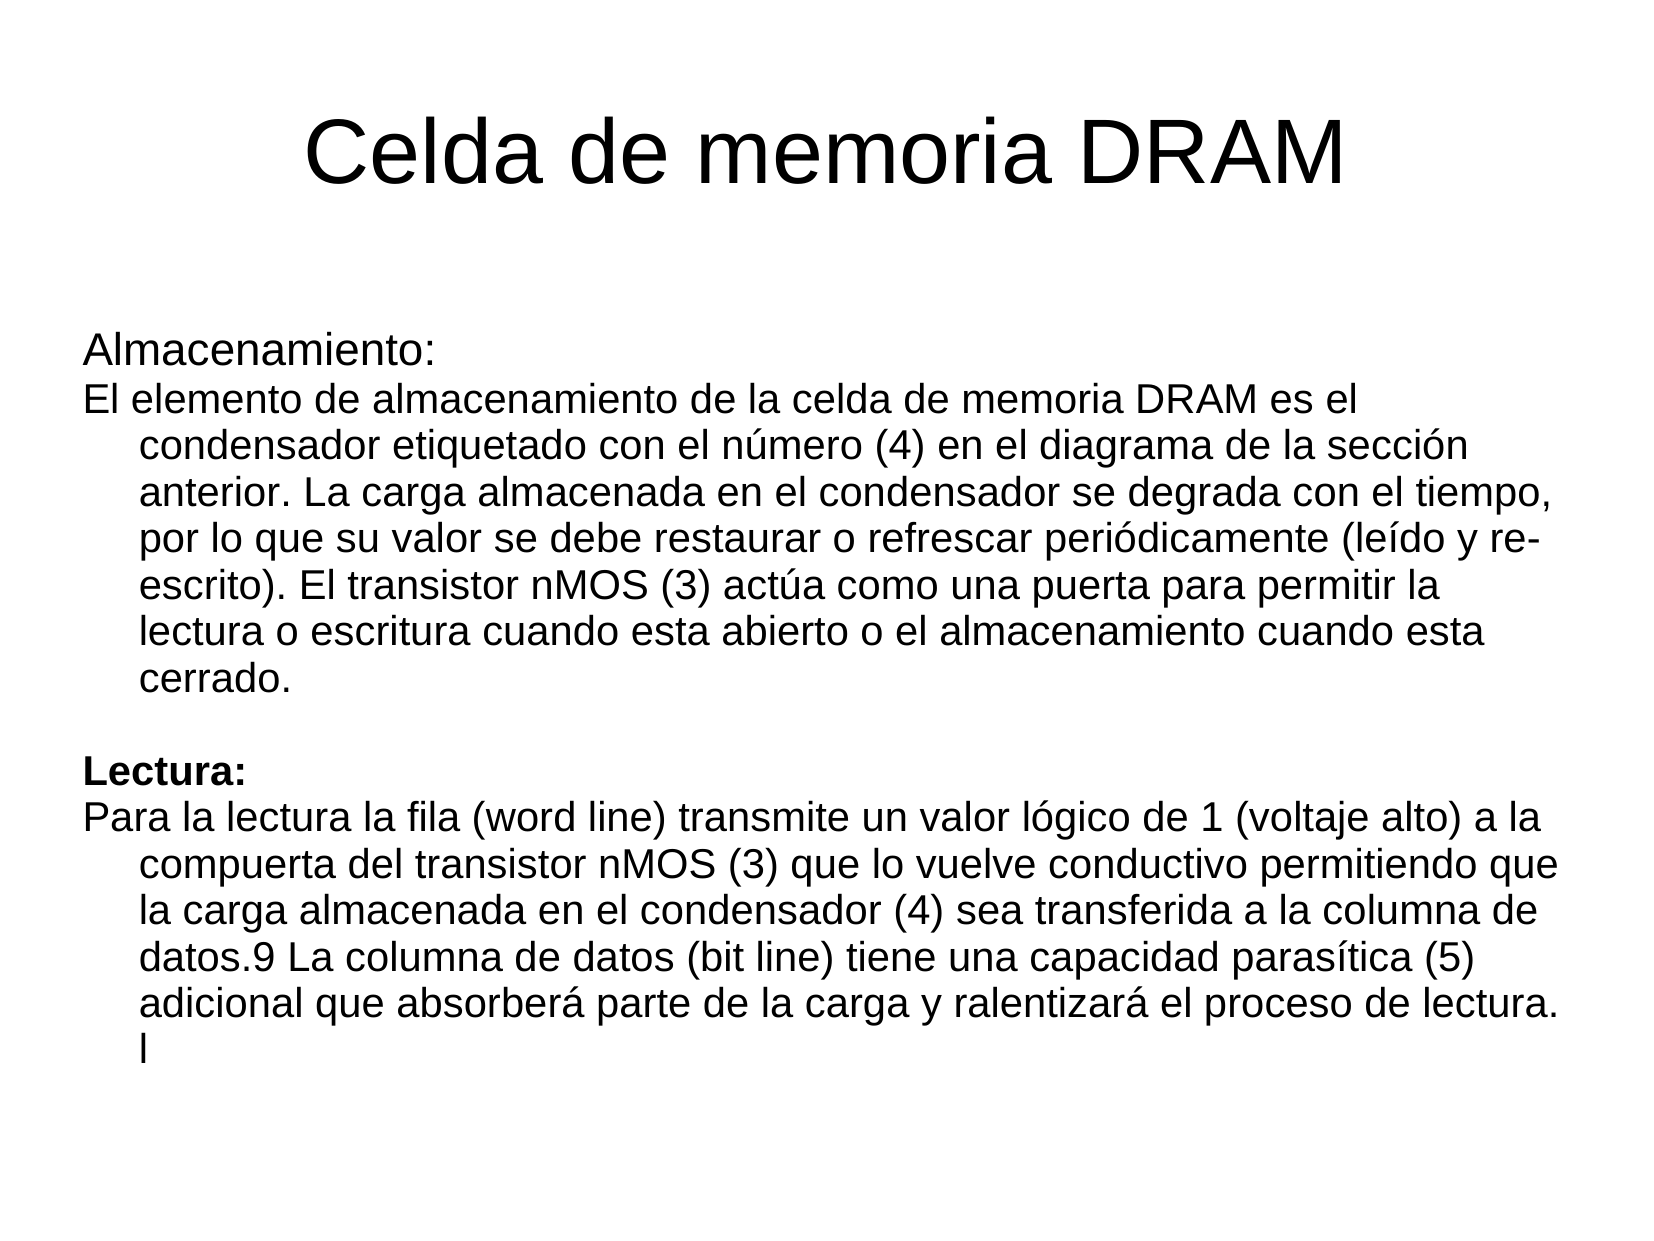

# Celda de memoria DRAM
Almacenamiento:
El elemento de almacenamiento de la celda de memoria DRAM es el condensador etiquetado con el número (4) en el diagrama de la sección anterior. La carga almacenada en el condensador se degrada con el tiempo, por lo que su valor se debe restaurar o refrescar periódicamente (leído y re-escrito). El transistor nMOS (3) actúa como una puerta para permitir la lectura o escritura cuando esta abierto o el almacenamiento cuando esta cerrado.
Lectura:
Para la lectura la fila (word line) transmite un valor lógico de 1 (voltaje alto) a la compuerta del transistor nMOS (3) que lo vuelve conductivo permitiendo que la carga almacenada en el condensador (4) sea transferida a la columna de datos.9 La columna de datos (bit line) tiene una capacidad parasítica (5) adicional que absorberá parte de la carga y ralentizará el proceso de lectura. l